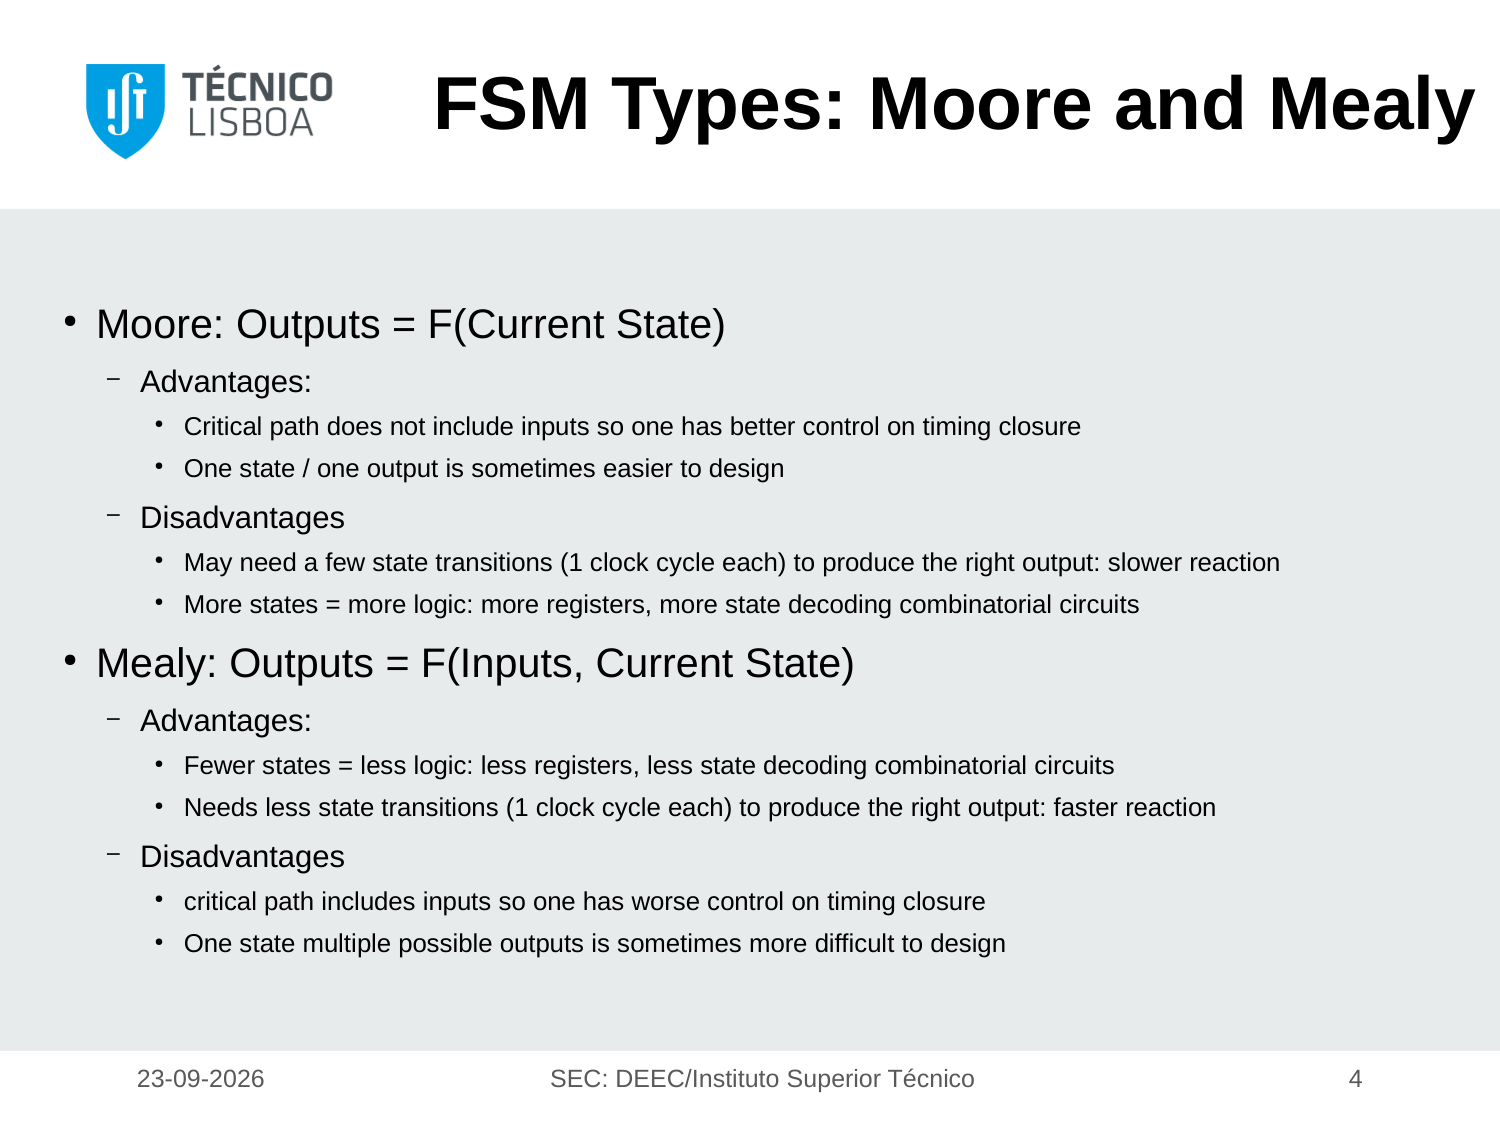

# FSM Types: Moore and Mealy
Moore: Outputs = F(Current State)
Advantages:
Critical path does not include inputs so one has better control on timing closure
One state / one output is sometimes easier to design
Disadvantages
May need a few state transitions (1 clock cycle each) to produce the right output: slower reaction
More states = more logic: more registers, more state decoding combinatorial circuits
Mealy: Outputs = F(Inputs, Current State)
Advantages:
Fewer states = less logic: less registers, less state decoding combinatorial circuits
Needs less state transitions (1 clock cycle each) to produce the right output: faster reaction
Disadvantages
critical path includes inputs so one has worse control on timing closure
One state multiple possible outputs is sometimes more difficult to design
4